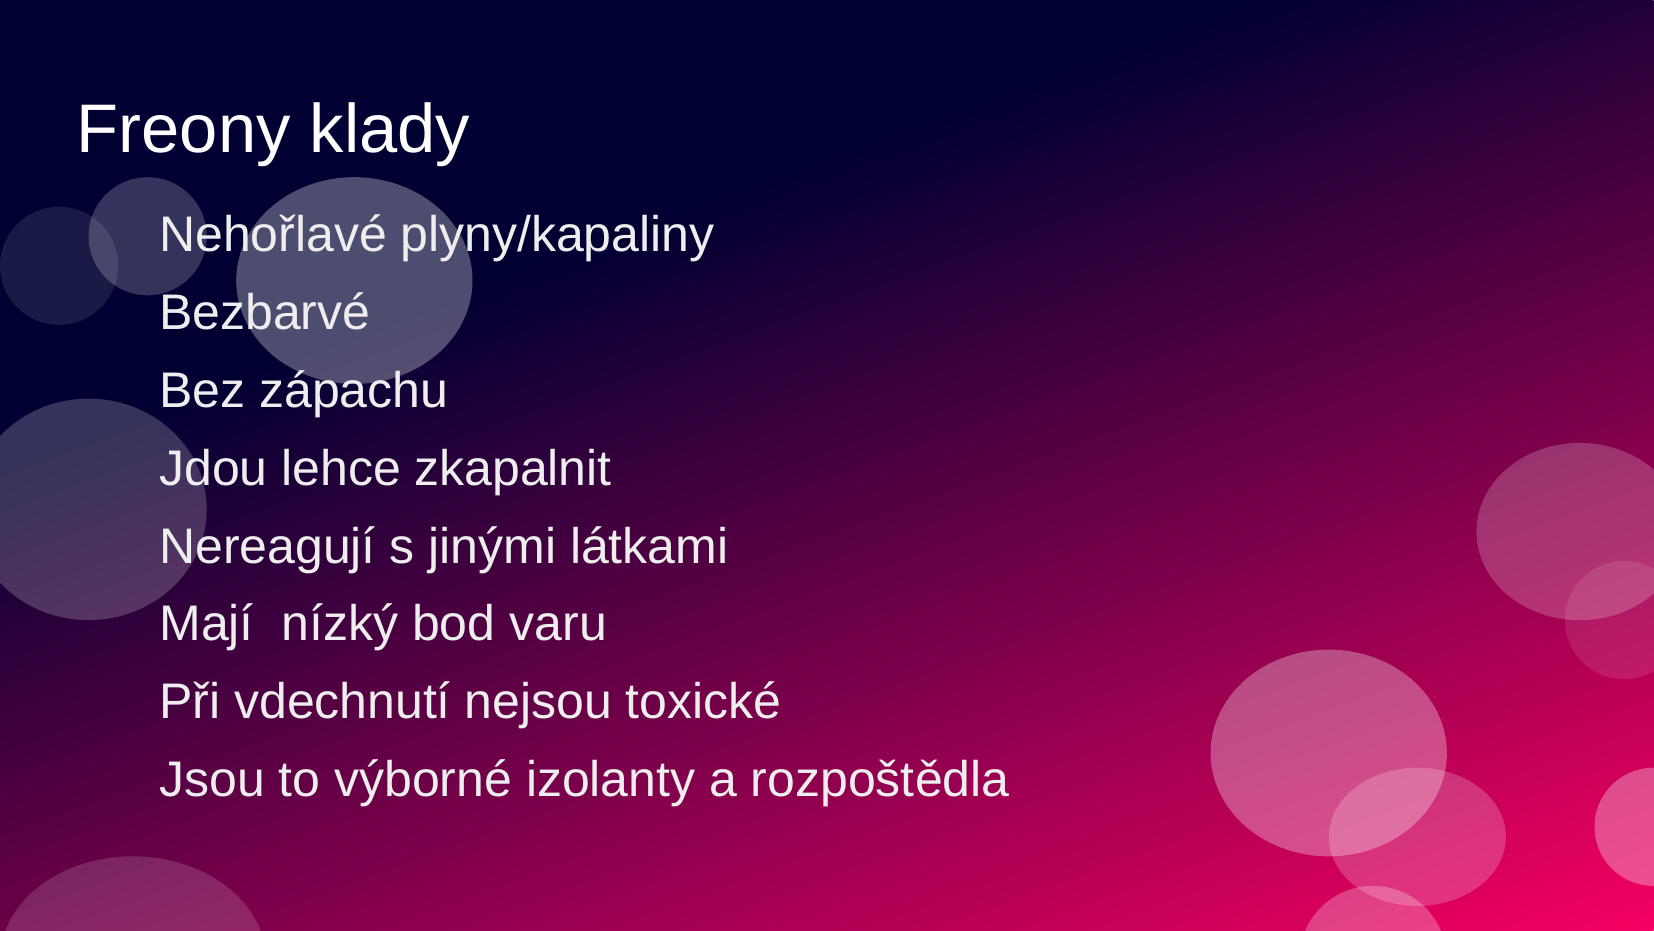

# Freony klady
Nehořlavé plyny/kapaliny
Bezbarvé
Bez zápachu
Jdou lehce zkapalnit
Nereagují s jinými látkami
Mají nízký bod varu
Při vdechnutí nejsou toxické
Jsou to výborné izolanty a rozpoštědla